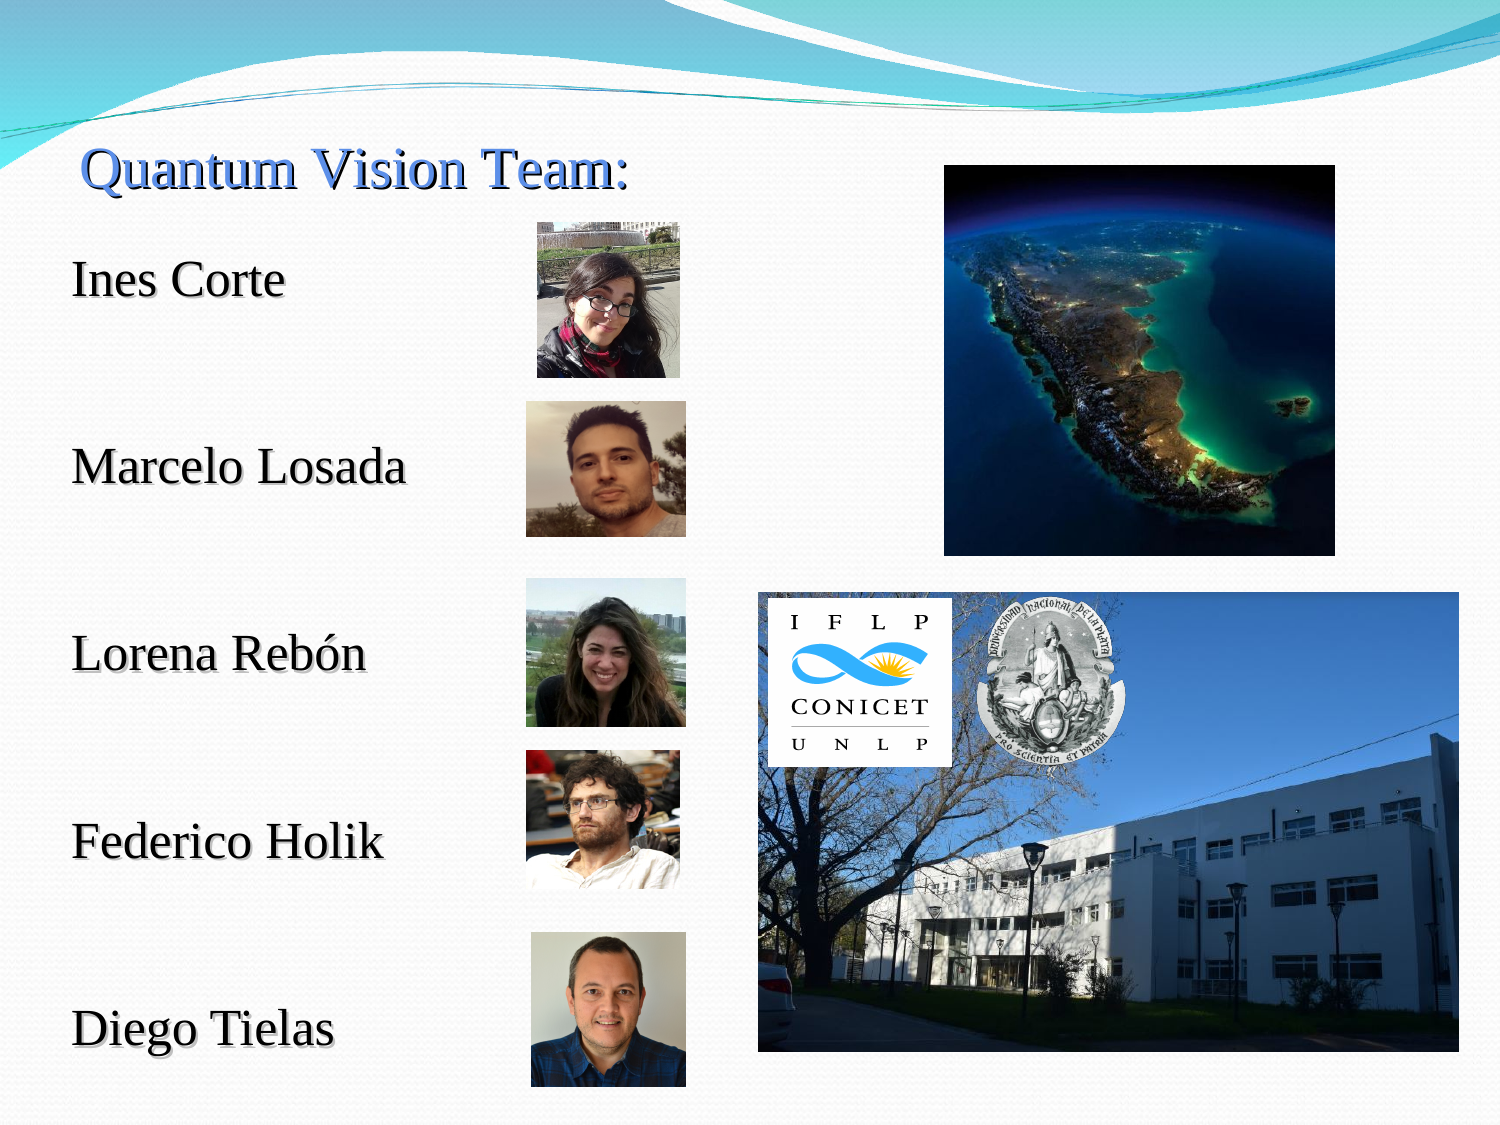

Quantum Vision Team:
# Ines Corte Marcelo Losada Lorena Rebón Federico Holik Diego Tielas